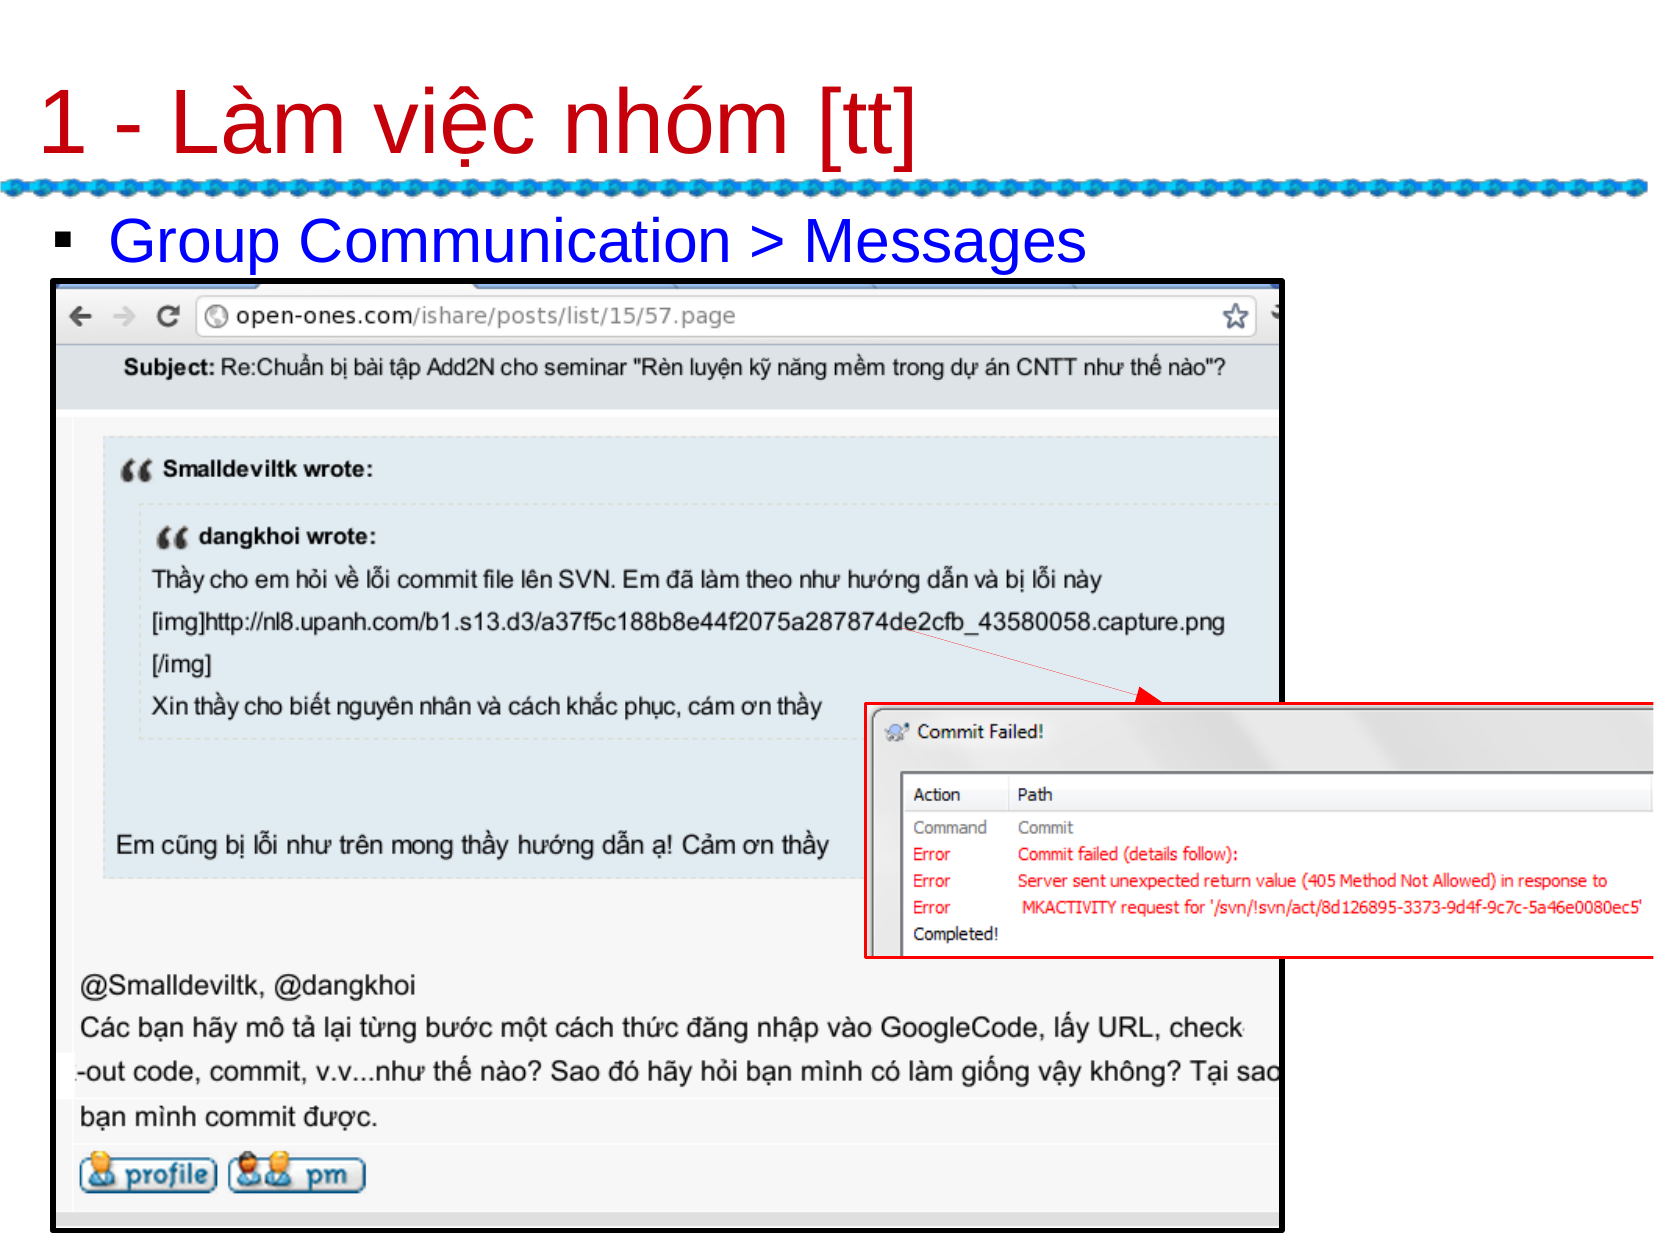

# 1 - Làm việc nhóm [tt]
Group Communication > Messages